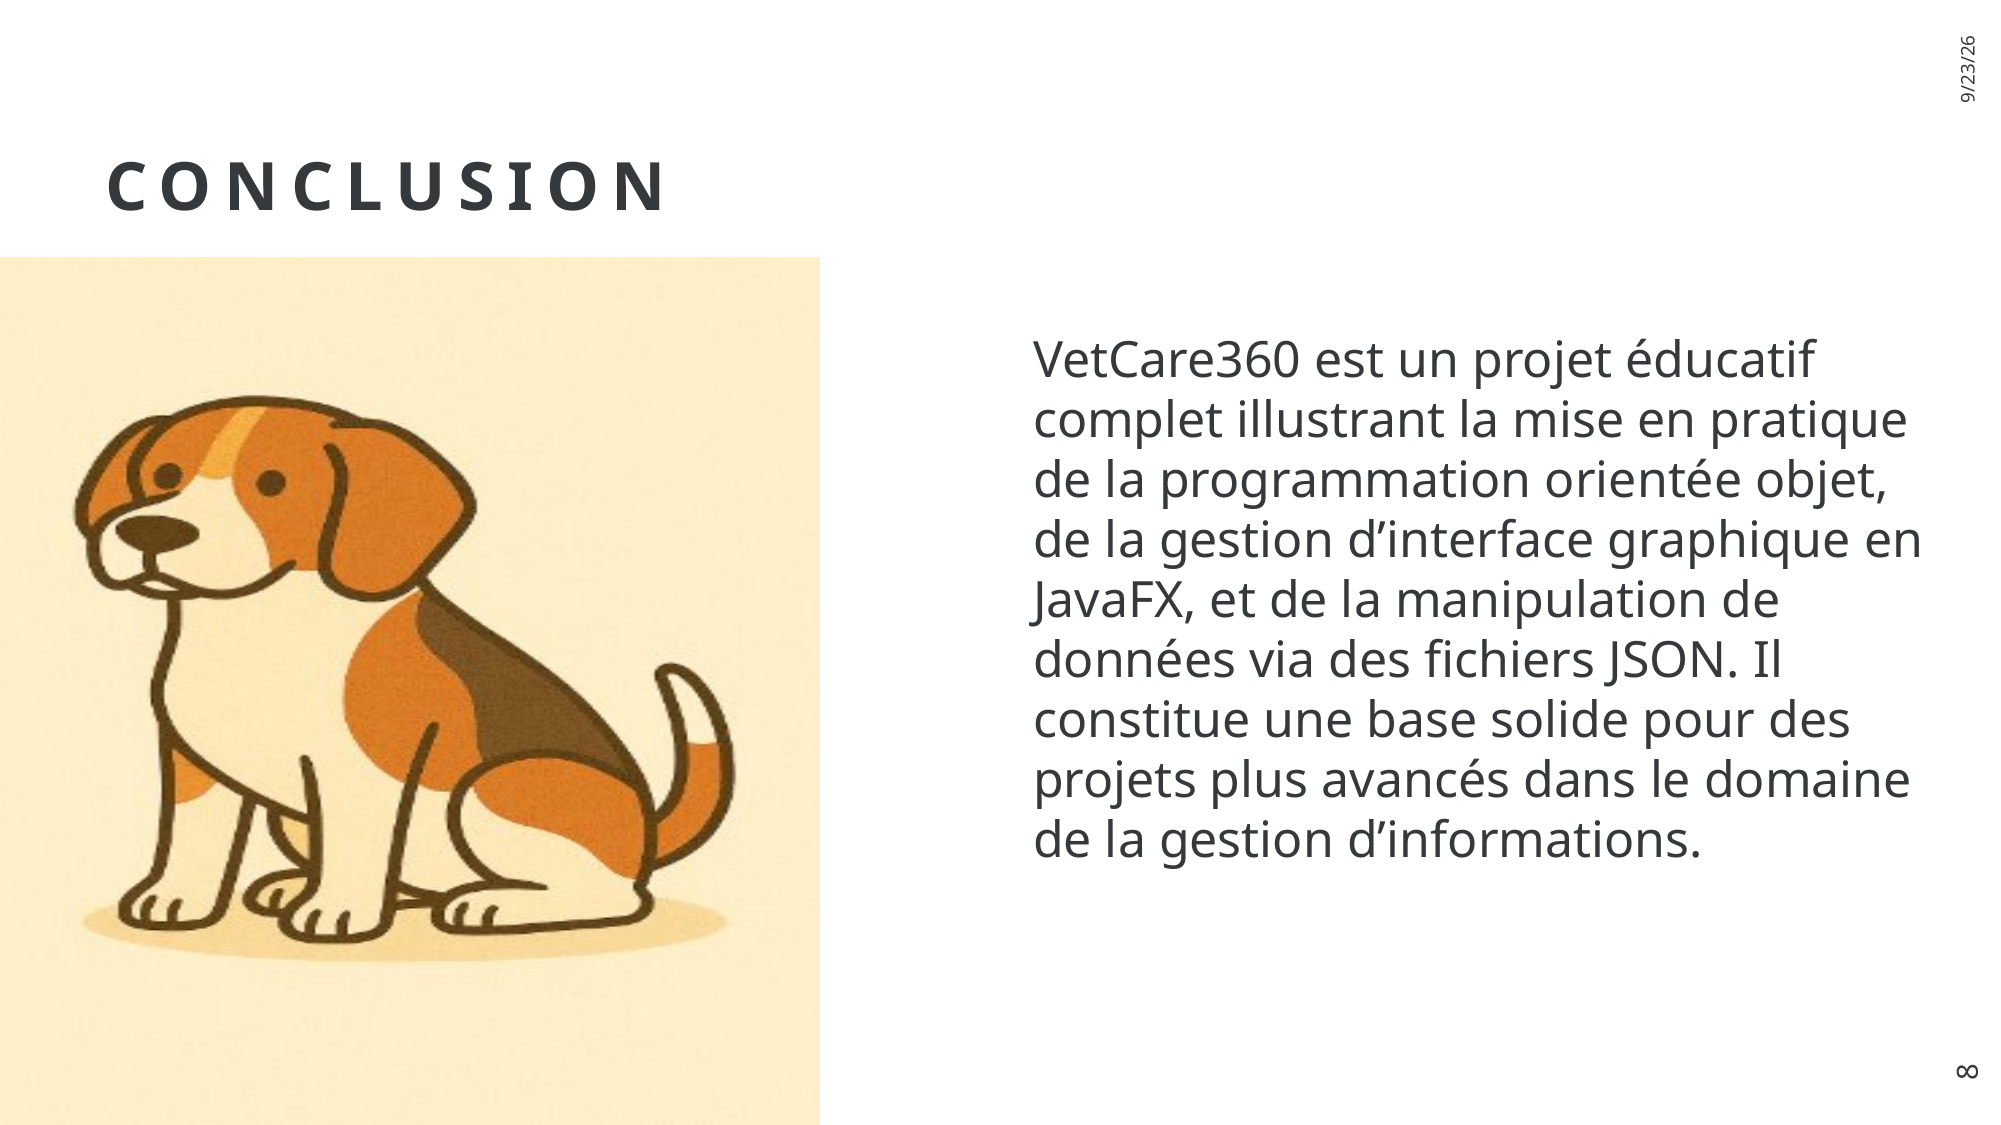

# Conclusion
VetCare360 est un projet éducatif complet illustrant la mise en pratique de la programmation orientée objet, de la gestion d’interface graphique en JavaFX, et de la manipulation de données via des fichiers JSON. Il constitue une base solide pour des projets plus avancés dans le domaine de la gestion d’informations.